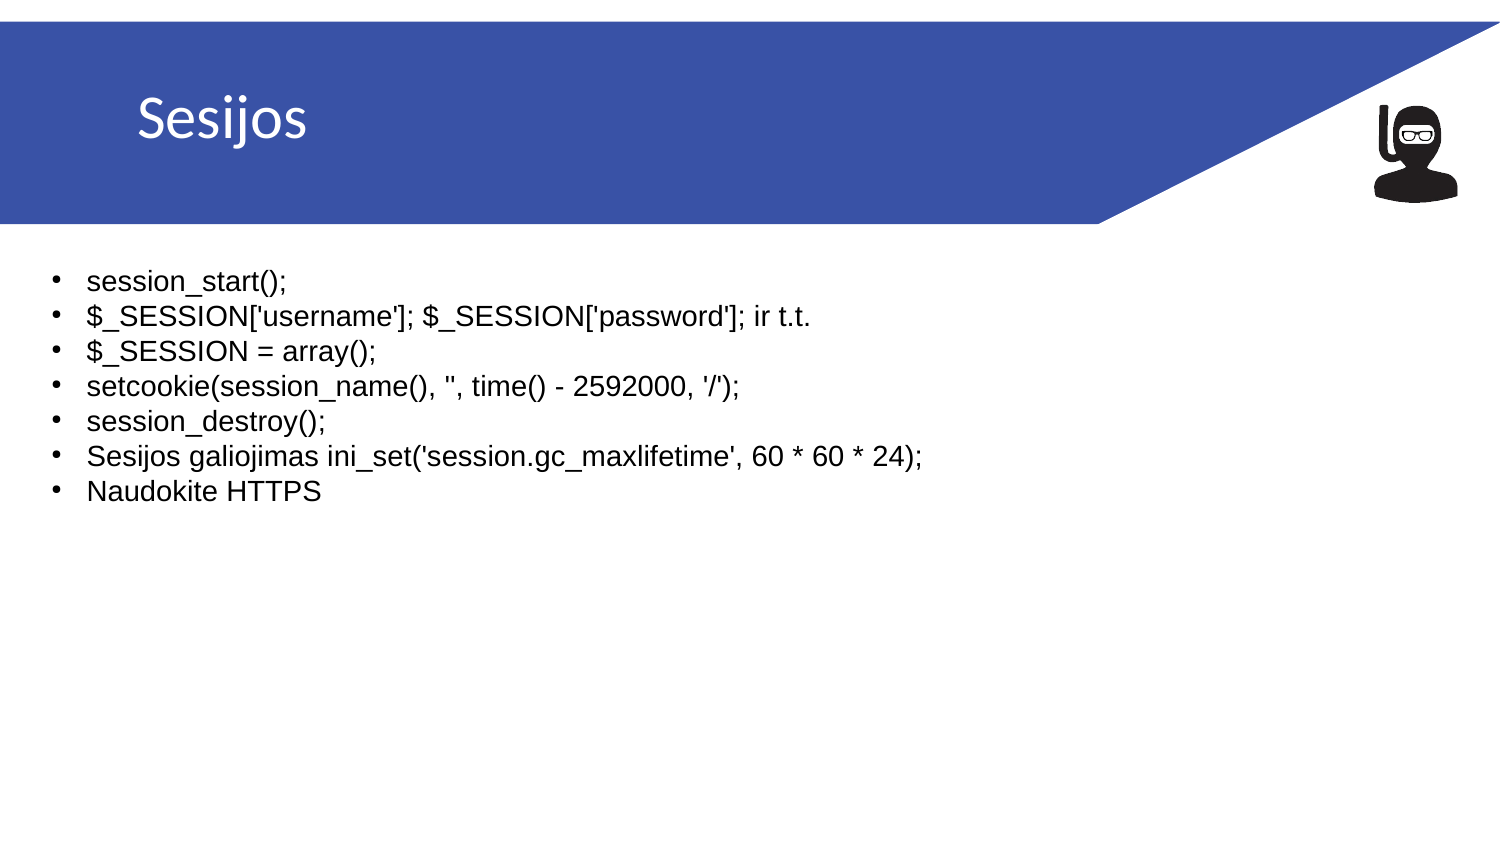

# Sesijos
session_start();
$_SESSION['username']; $_SESSION['password']; ir t.t.
$_SESSION = array();
setcookie(session_name(), '', time() - 2592000, '/');
session_destroy();
Sesijos galiojimas ini_set('session.gc_maxlifetime', 60 * 60 * 24);
Naudokite HTTPS